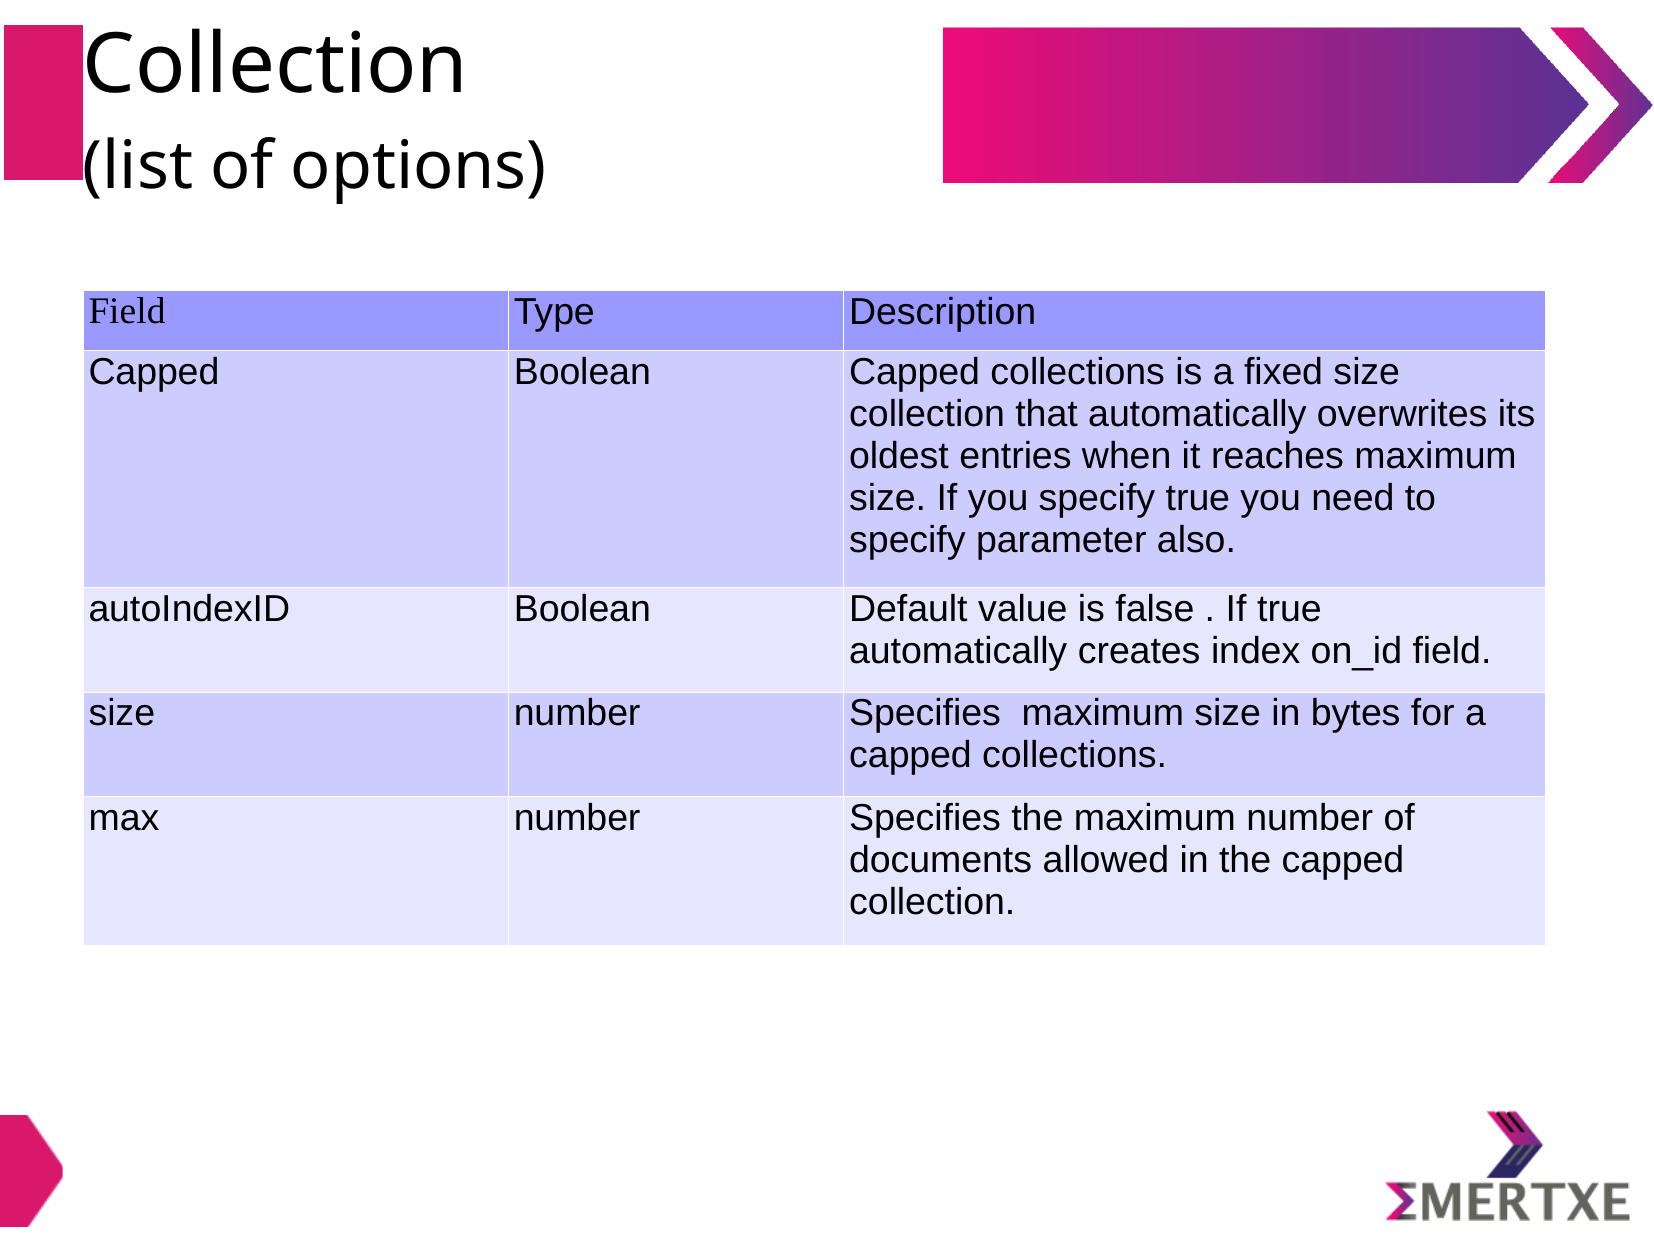

# Collection (list of options)
| Field | Type | Description |
| --- | --- | --- |
| Capped | Boolean | Capped collections is a fixed size collection that automatically overwrites its oldest entries when it reaches maximum size. If you specify true you need to specify parameter also. |
| autoIndexID | Boolean | Default value is false . If true automatically creates index on\_id field. |
| size | number | Specifies maximum size in bytes for a capped collections. |
| max | number | Specifies the maximum number of documents allowed in the capped collection. |